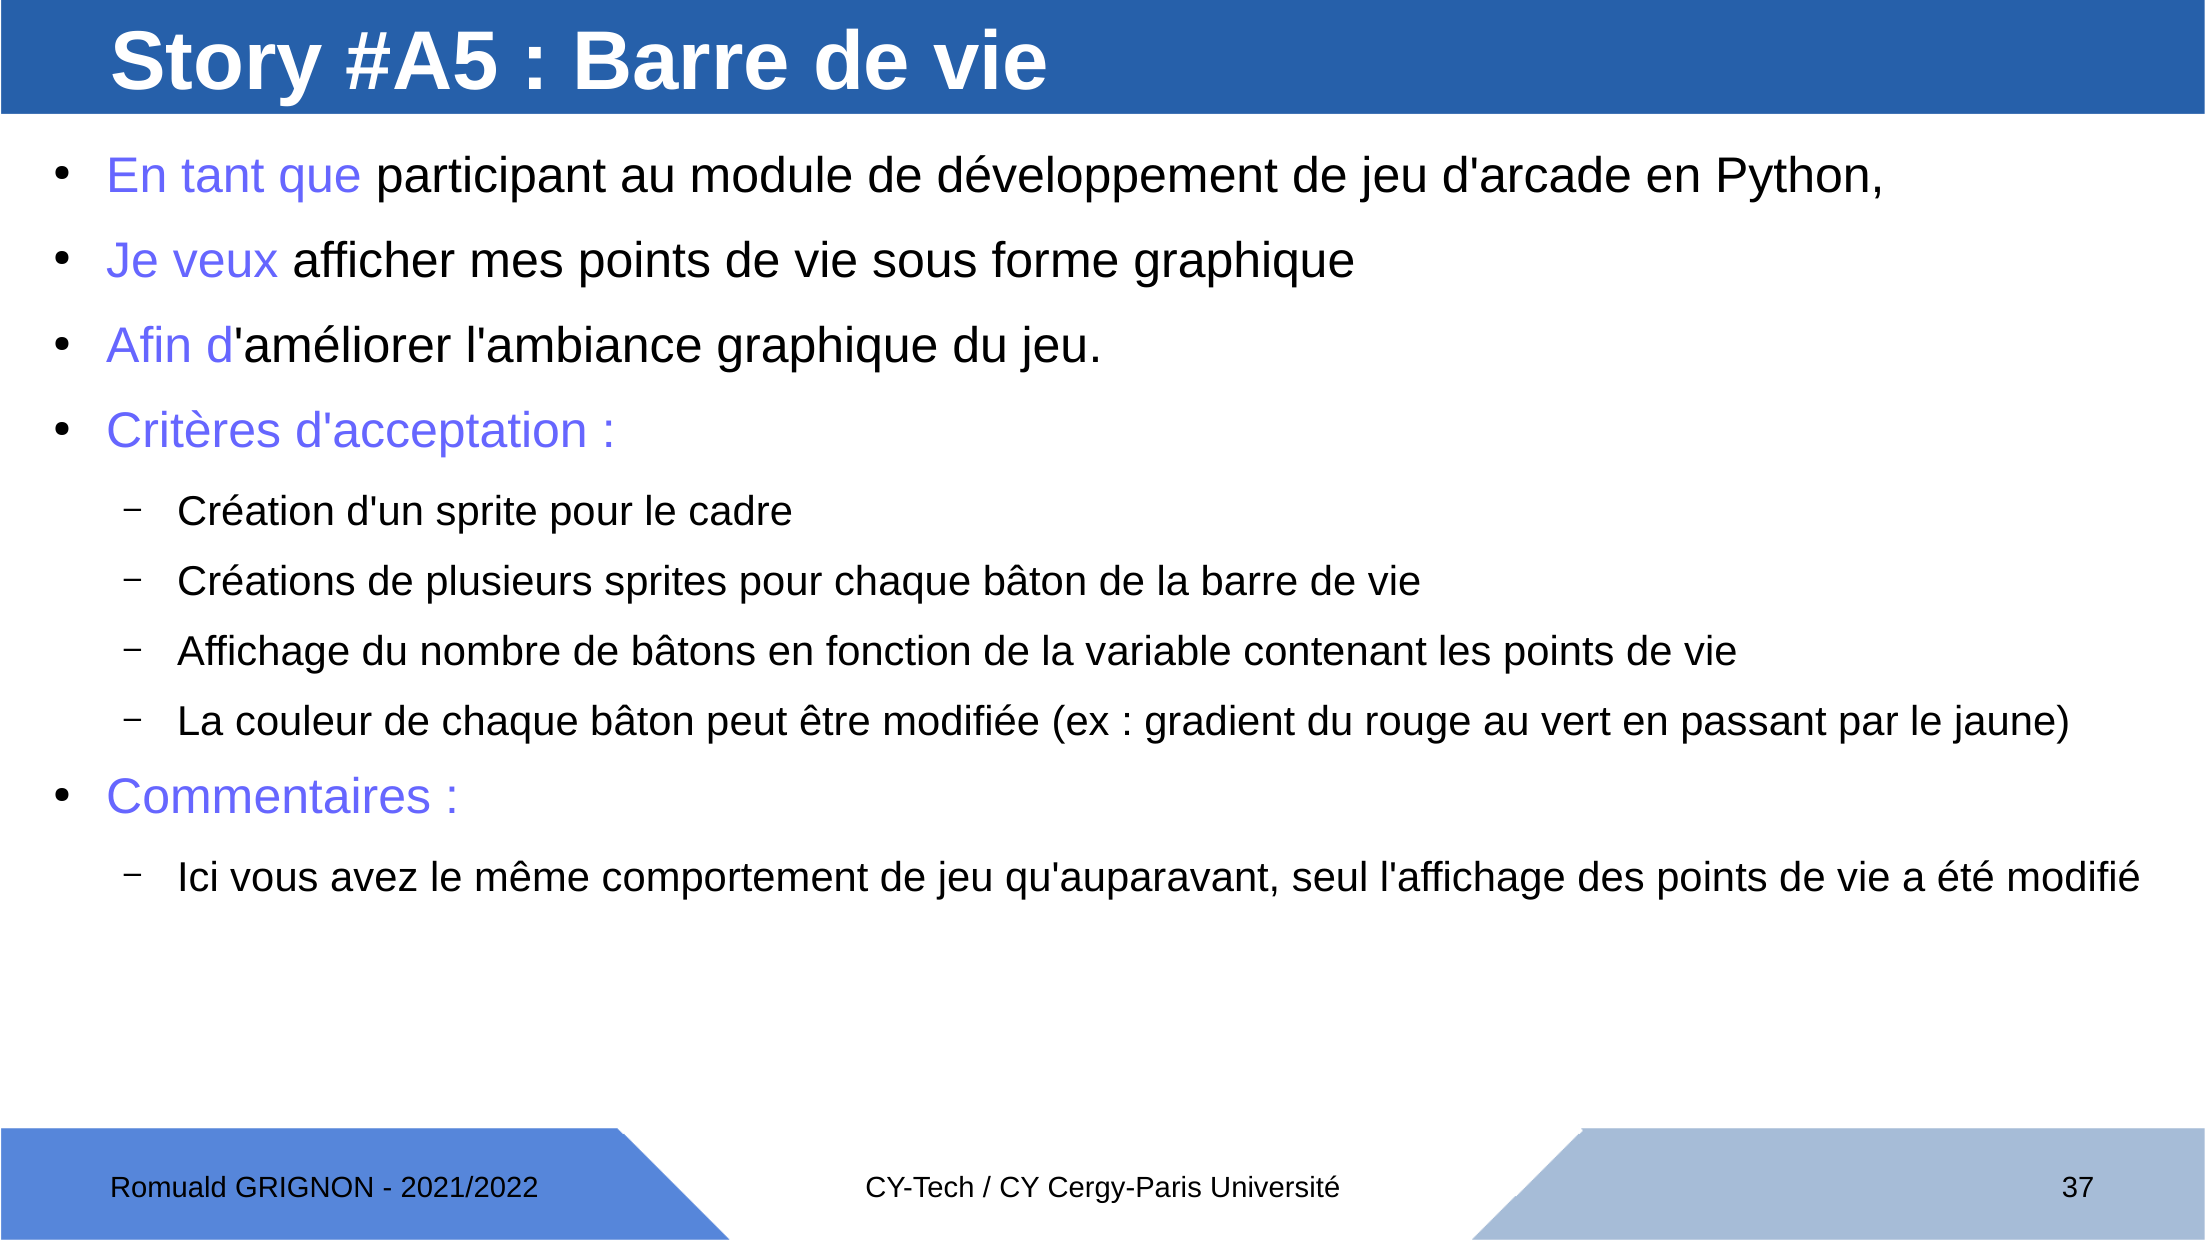

# Story #A5 : Barre de vie
En tant que participant au module de développement de jeu d'arcade en Python,
Je veux afficher mes points de vie sous forme graphique
Afin d'améliorer l'ambiance graphique du jeu.
Critères d'acceptation :
Création d'un sprite pour le cadre
Créations de plusieurs sprites pour chaque bâton de la barre de vie
Affichage du nombre de bâtons en fonction de la variable contenant les points de vie
La couleur de chaque bâton peut être modifiée (ex : gradient du rouge au vert en passant par le jaune)
Commentaires :
Ici vous avez le même comportement de jeu qu'auparavant, seul l'affichage des points de vie a été modifié
Romuald GRIGNON - 2021/2022
CY-Tech / CY Cergy-Paris Université
37